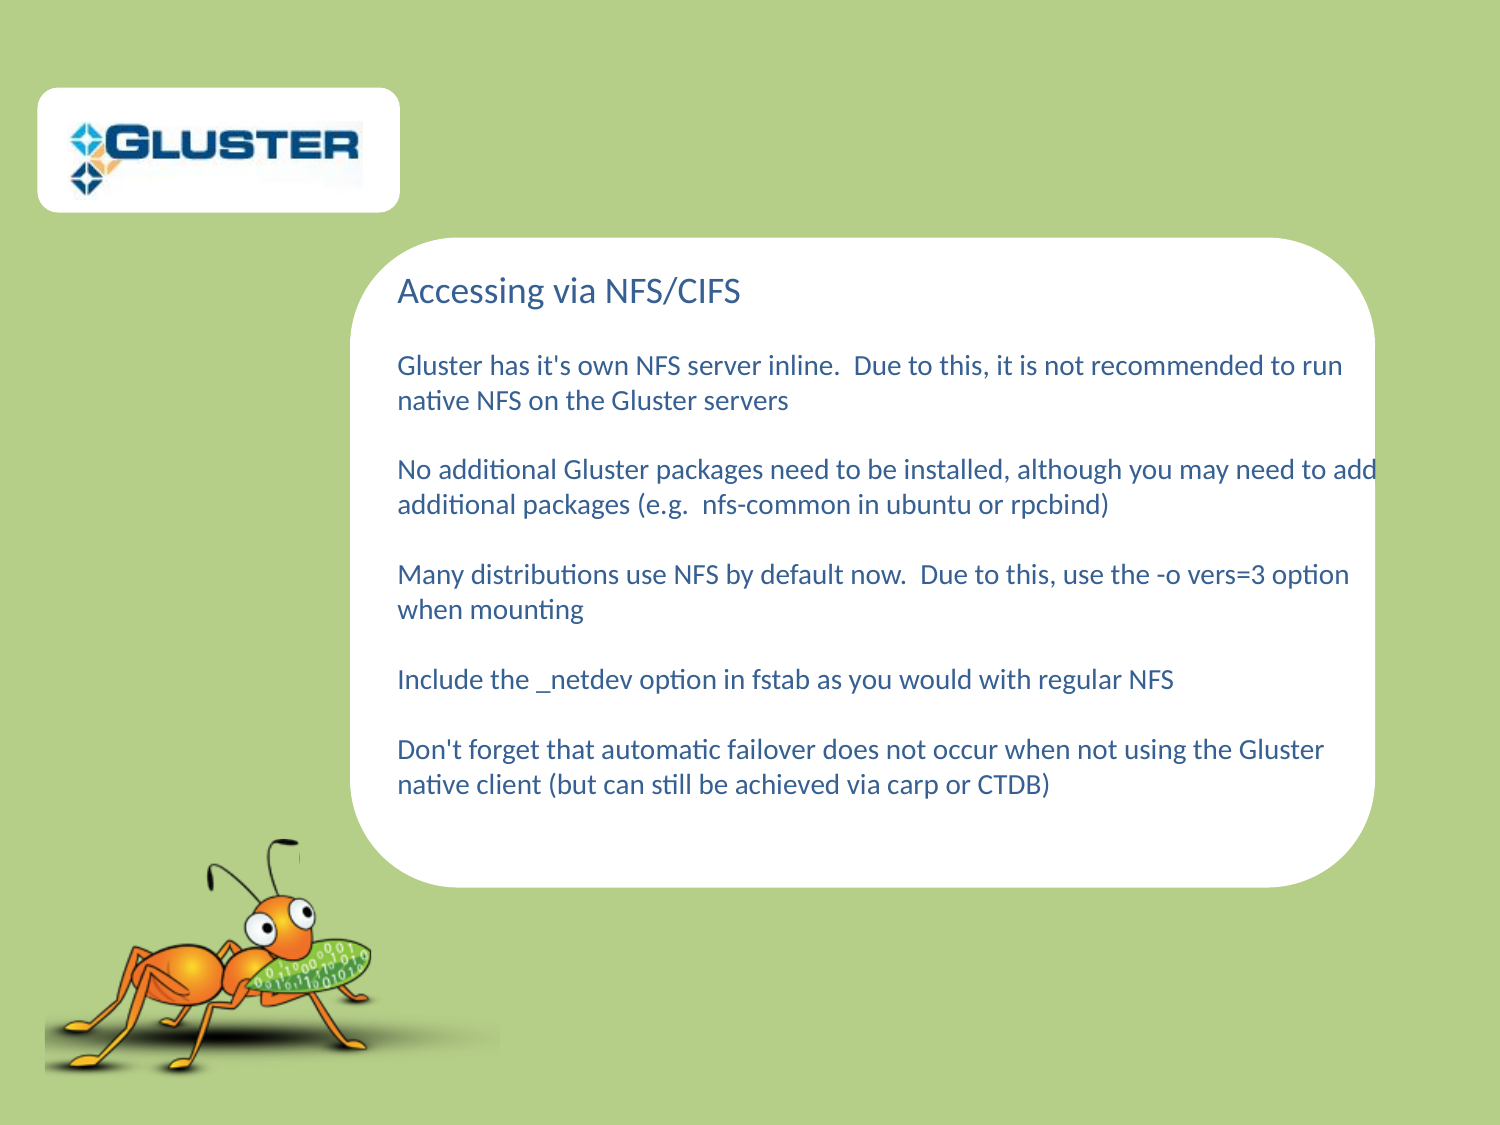

#
Accessing via NFS/CIFS
Gluster has it's own NFS server inline. Due to this, it is not recommended to run native NFS on the Gluster servers
No additional Gluster packages need to be installed, although you may need to add additional packages (e.g. nfs-common in ubuntu or rpcbind)
Many distributions use NFS by default now. Due to this, use the -o vers=3 option when mounting
Include the _netdev option in fstab as you would with regular NFS
Don't forget that automatic failover does not occur when not using the Gluster native client (but can still be achieved via carp or CTDB)